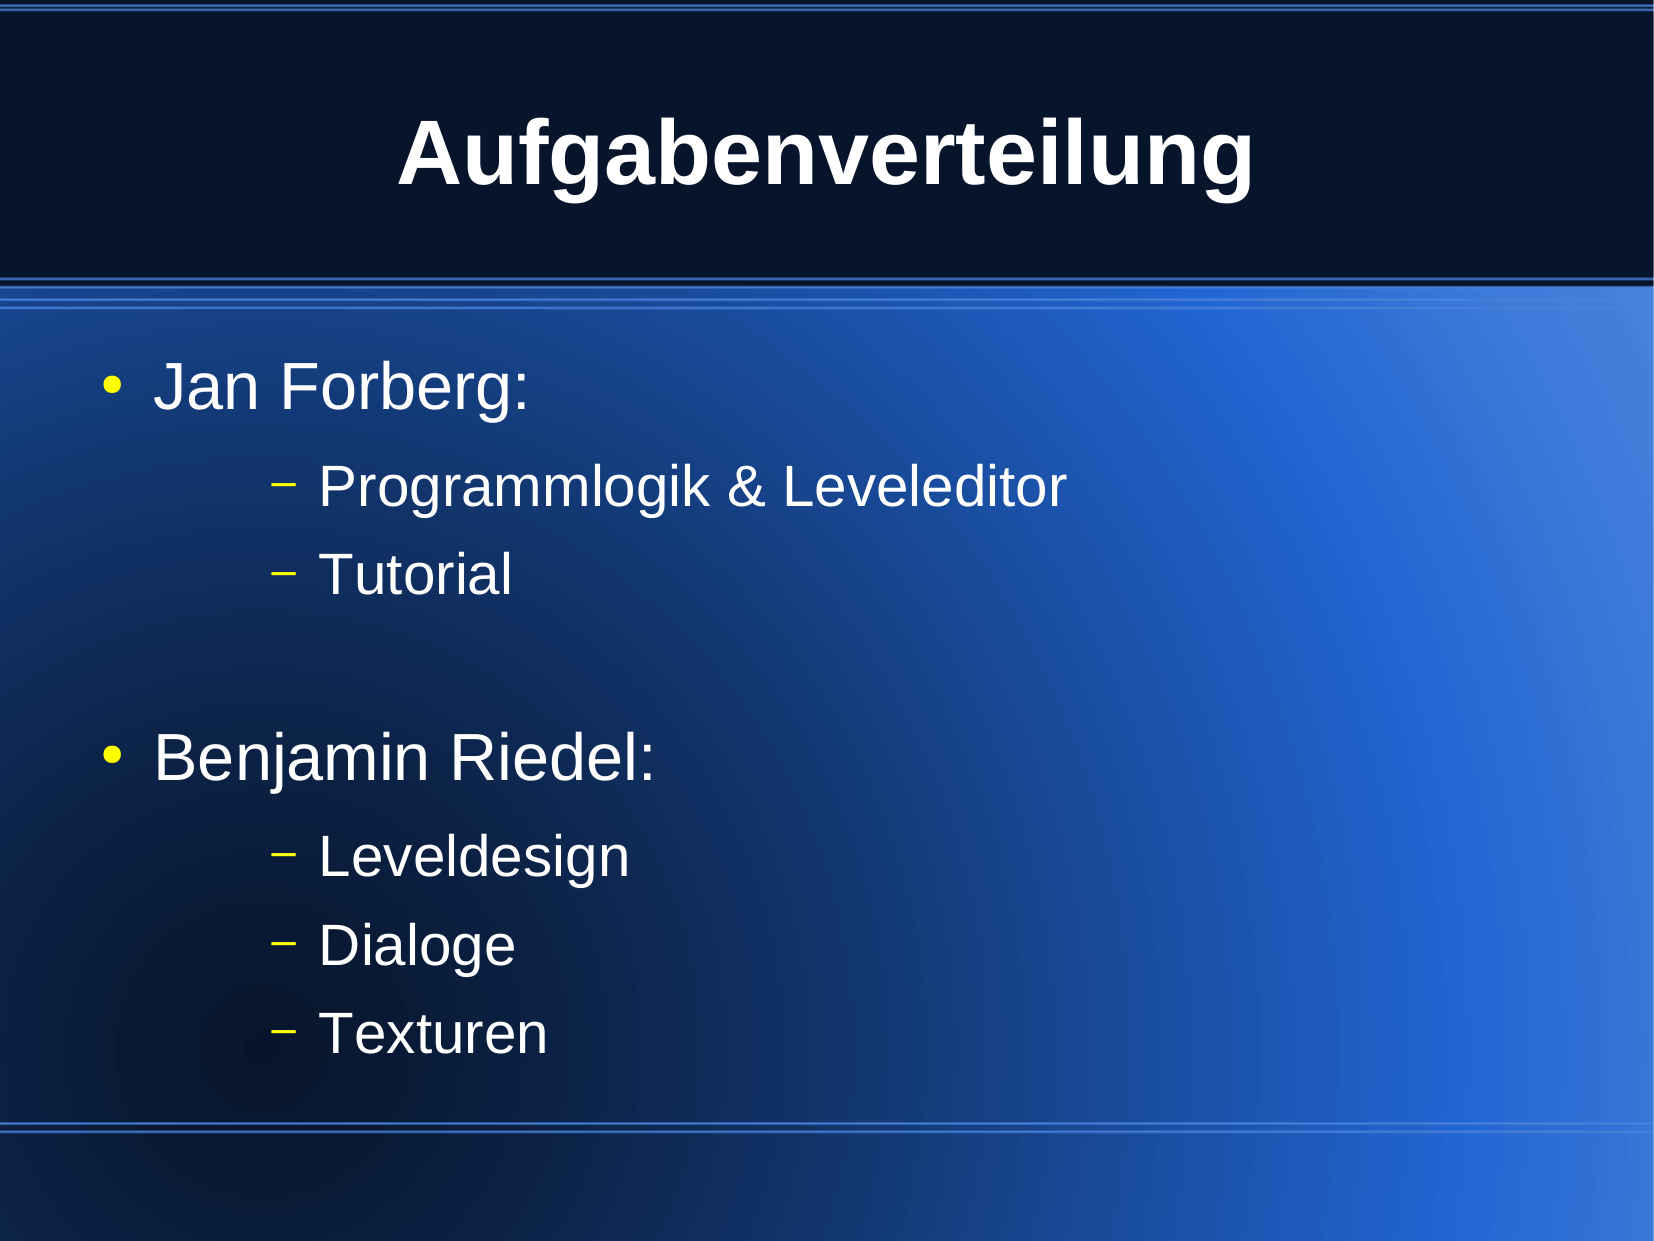

# Aufgabenverteilung
Jan Forberg:
Programmlogik & Leveleditor
Tutorial
Benjamin Riedel:
Leveldesign
Dialoge
Texturen